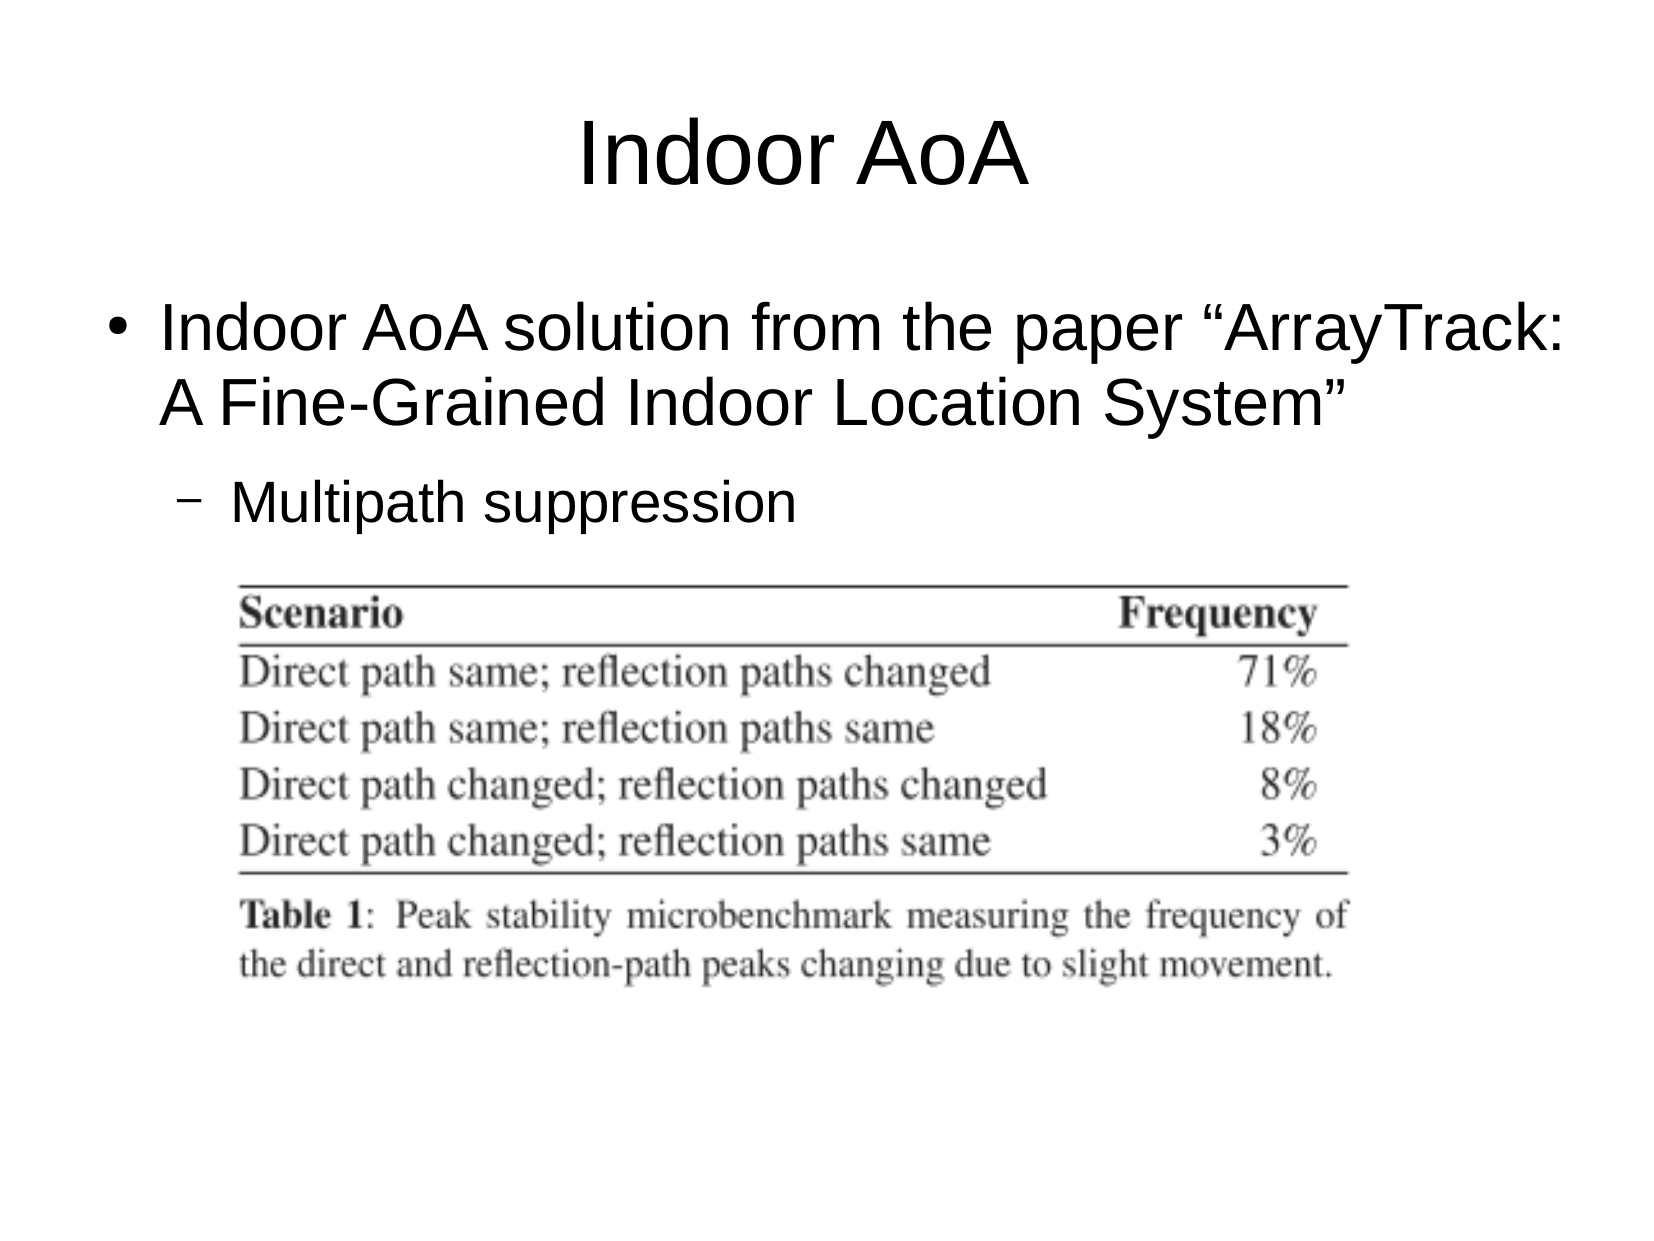

# Indoor AoA
Indoor AoA solution from the paper “ArrayTrack: A Fine-Grained Indoor Location System”
Multipath suppression